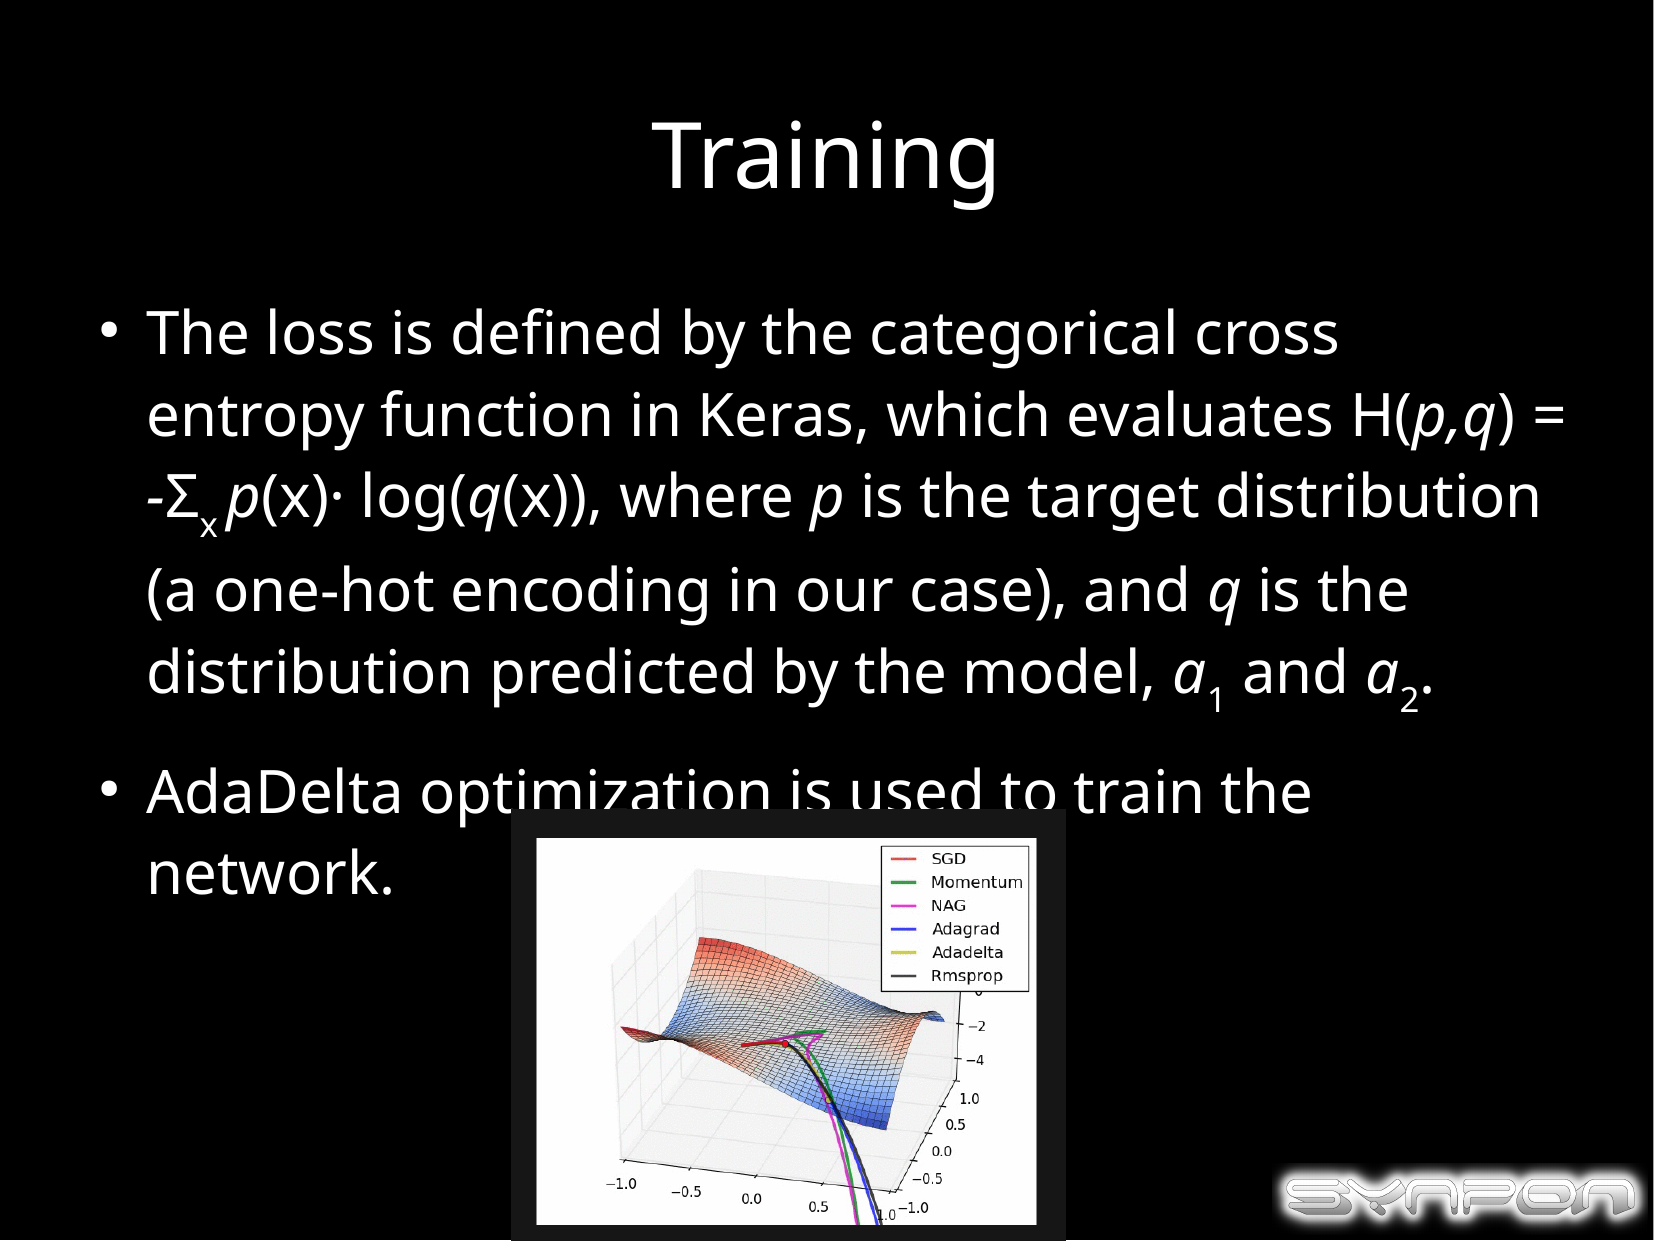

# Training
The loss is defined by the categorical cross entropy function in Keras, which evaluates H(p,q) = -Σx p(x)· log(q(x)), where p is the target distribution (a one-hot encoding in our case), and q is the distribution predicted by the model, a1 and a2.
AdaDelta optimization is used to train the network.